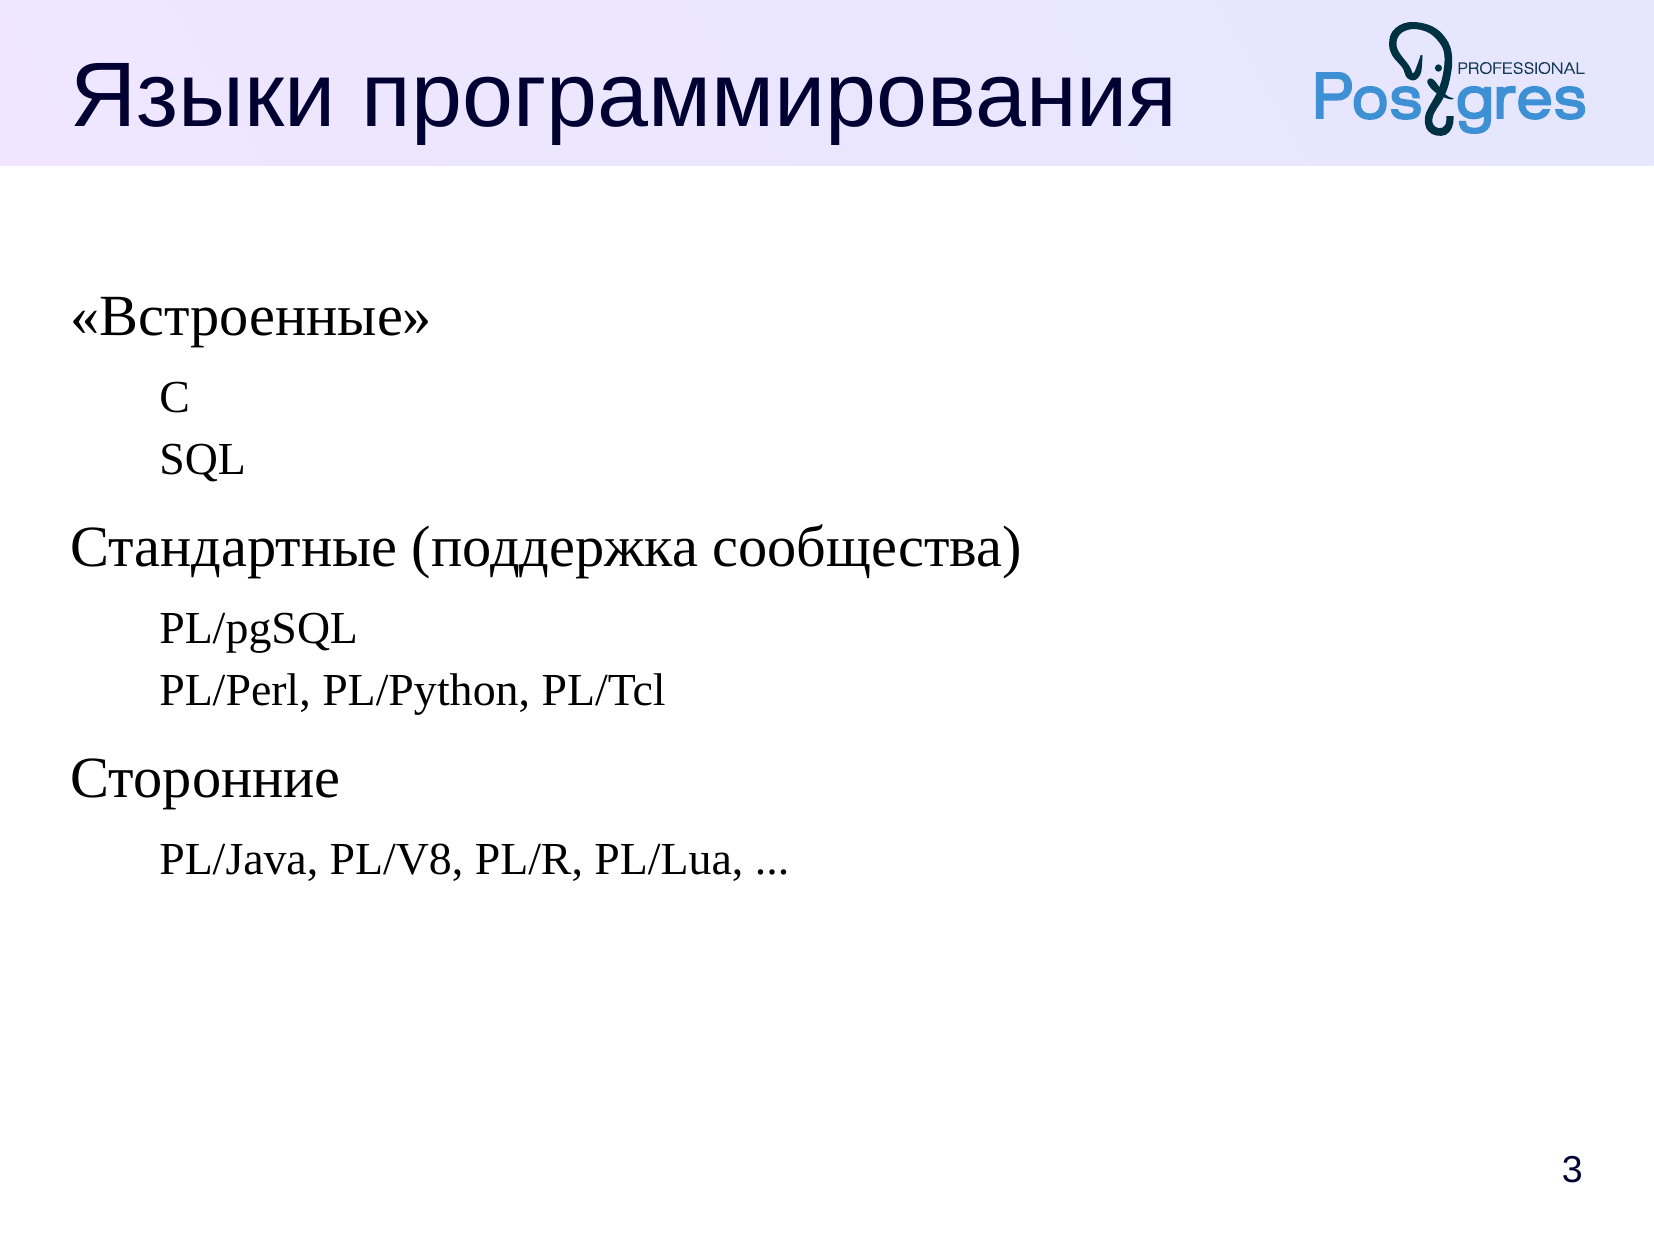

# Языки программирования
«Встроенные»
C
SQL
Стандартные (поддержка сообщества)
PL/pgSQL
PL/Perl, PL/Python, PL/Tcl
Сторонние
PL/Java, PL/V8, PL/R, PL/Lua, ...